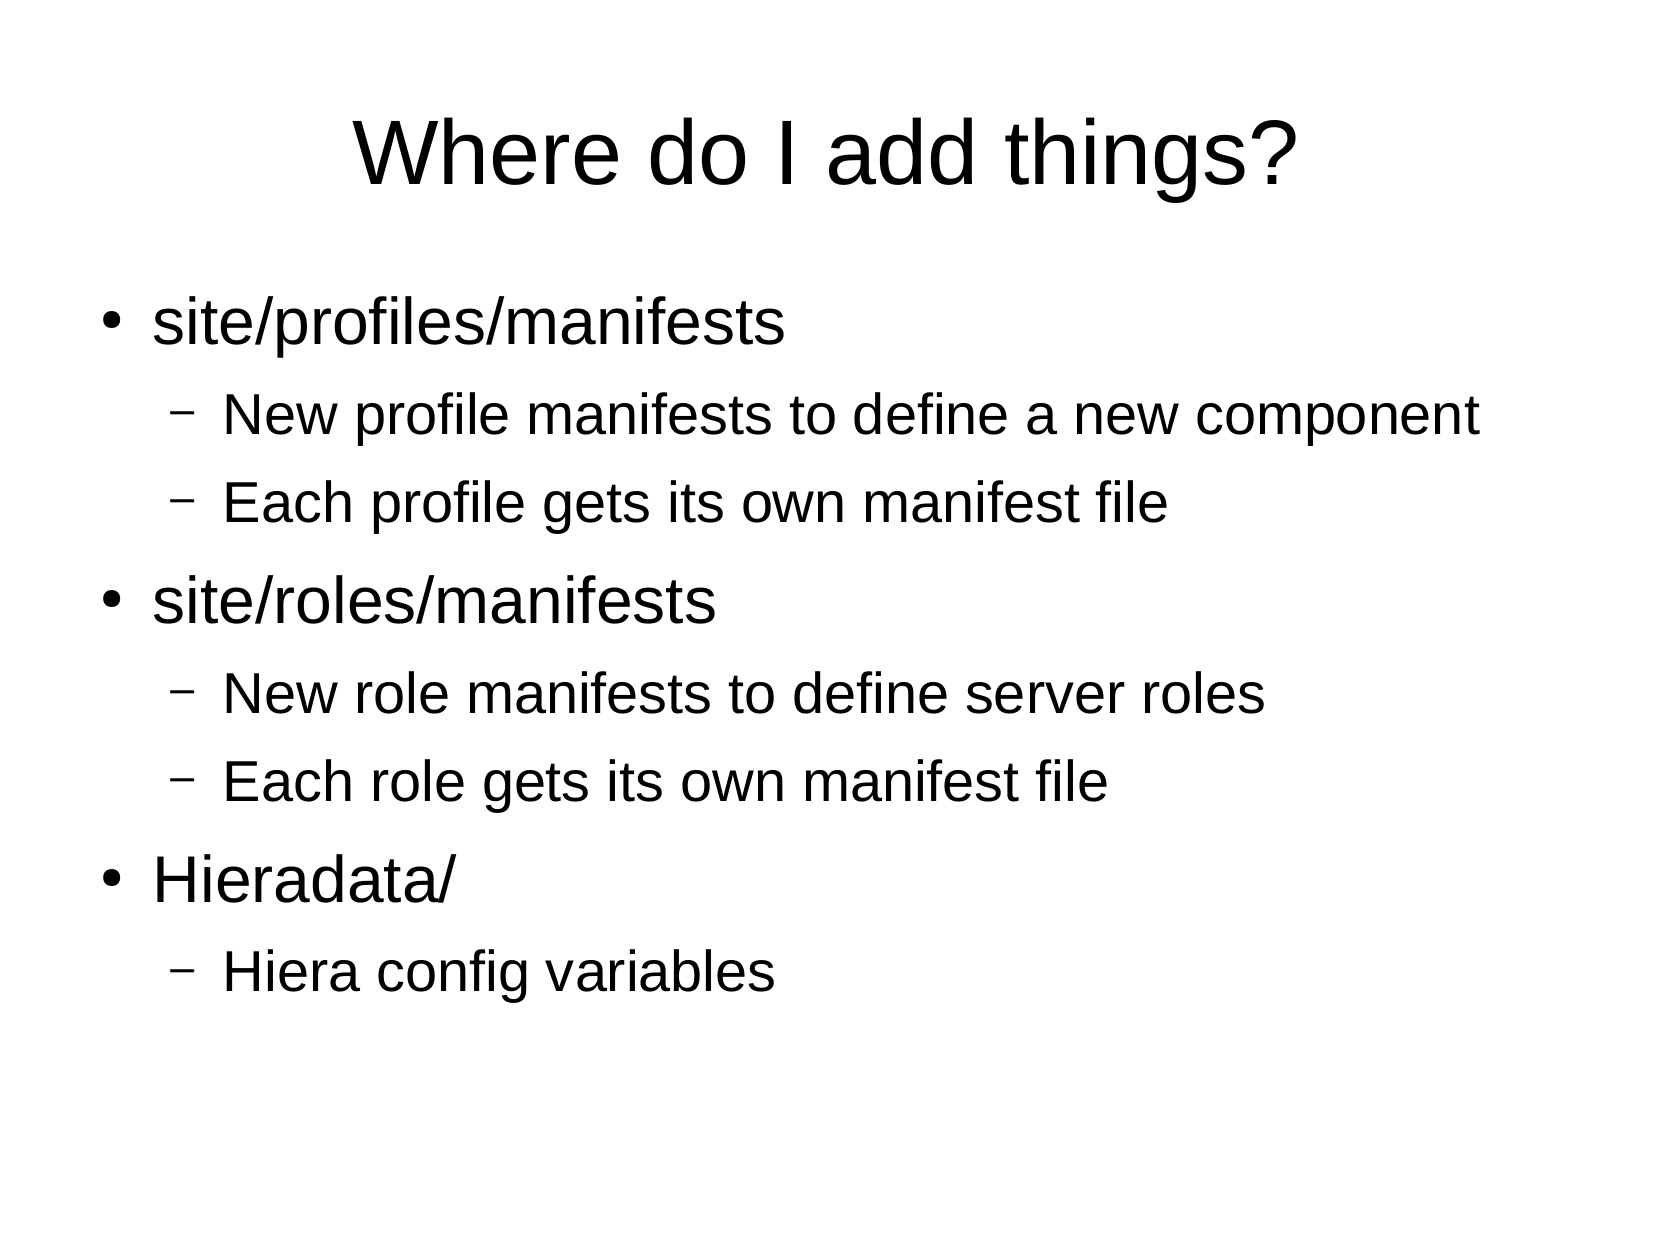

# Where do I add things?
site/profiles/manifests
New profile manifests to define a new component
Each profile gets its own manifest file
site/roles/manifests
New role manifests to define server roles
Each role gets its own manifest file
Hieradata/
Hiera config variables